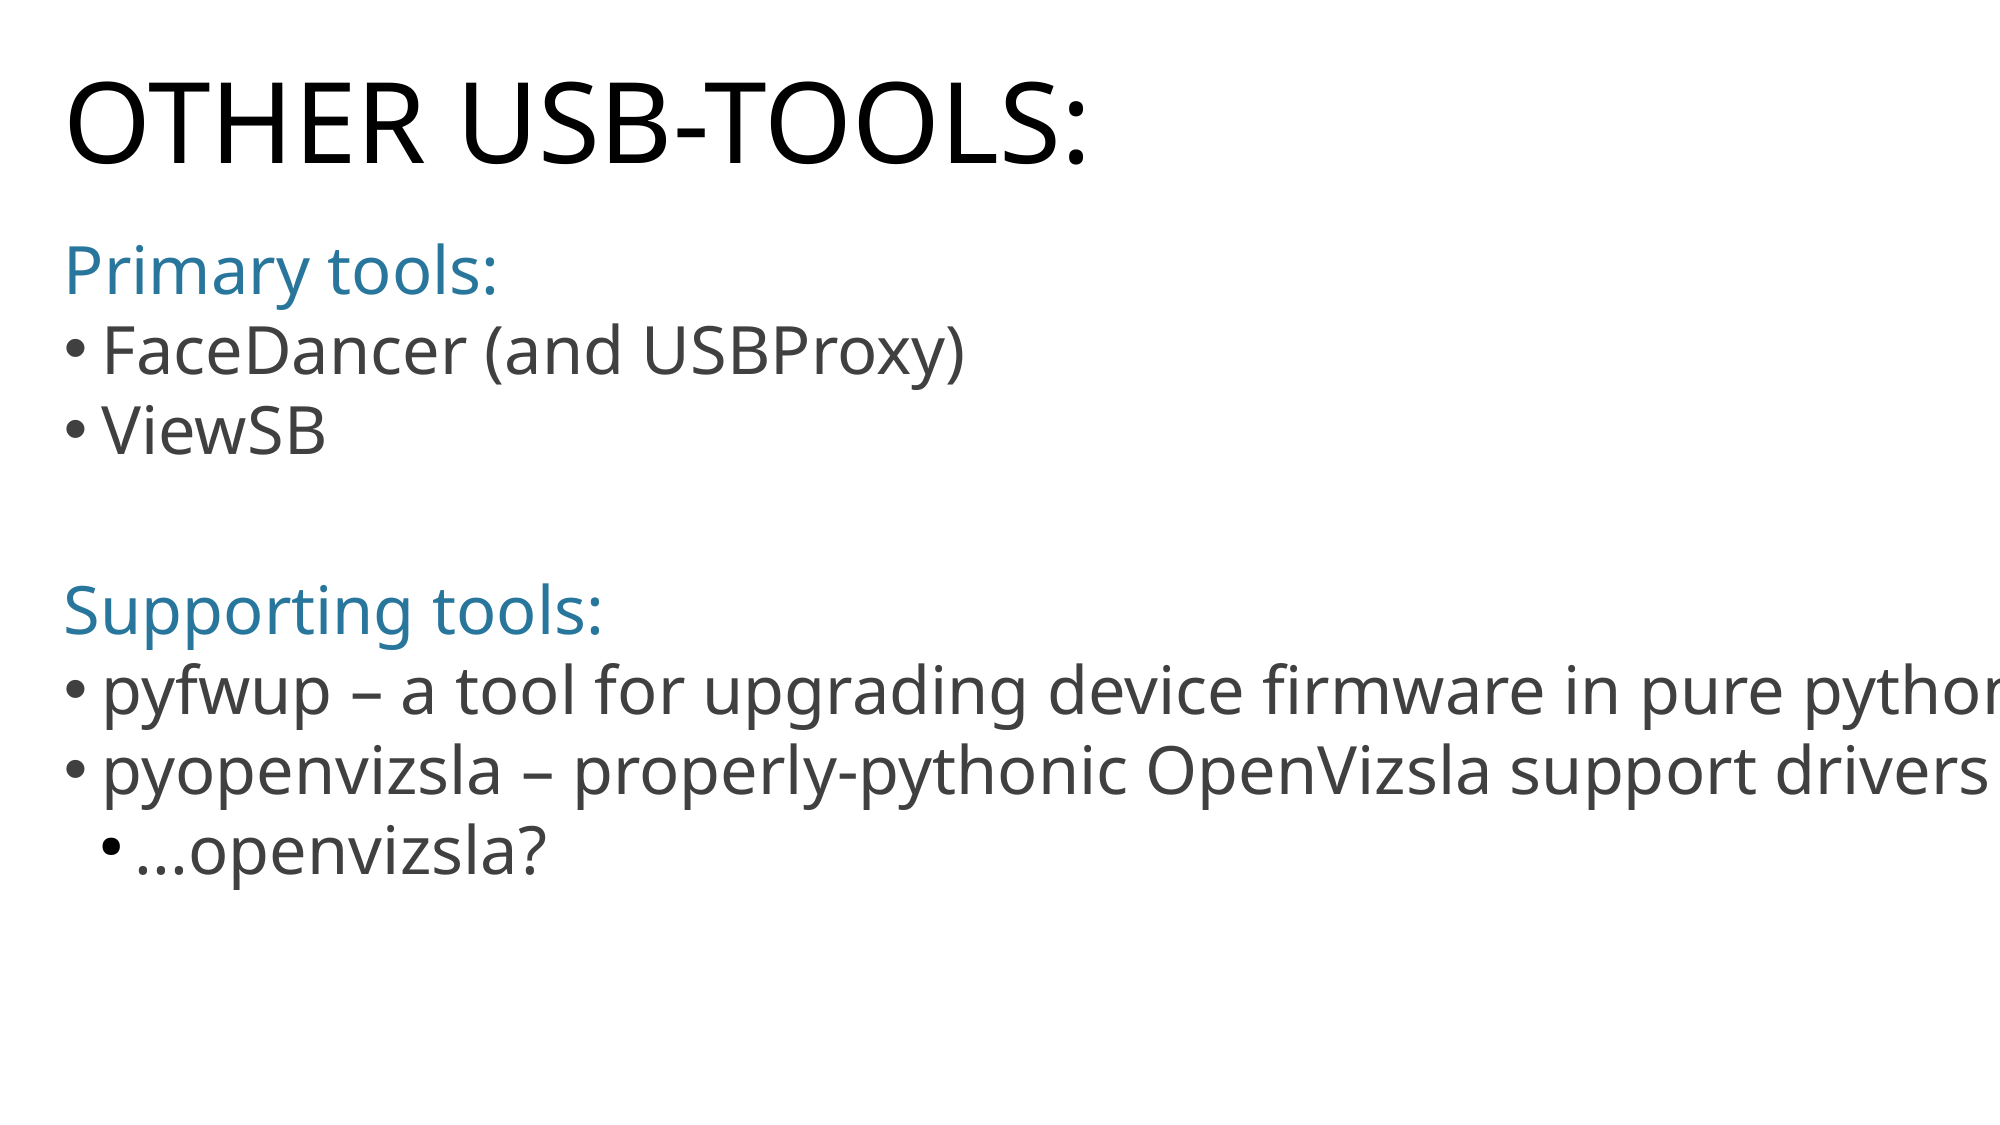

OTHER USB-TOOLS:
Primary tools:
FaceDancer (and USBProxy)
ViewSB
Supporting tools:
pyfwup – a tool for upgrading device firmware in pure python
pyopenvizsla – properly-pythonic OpenVizsla support drivers
...openvizsla?